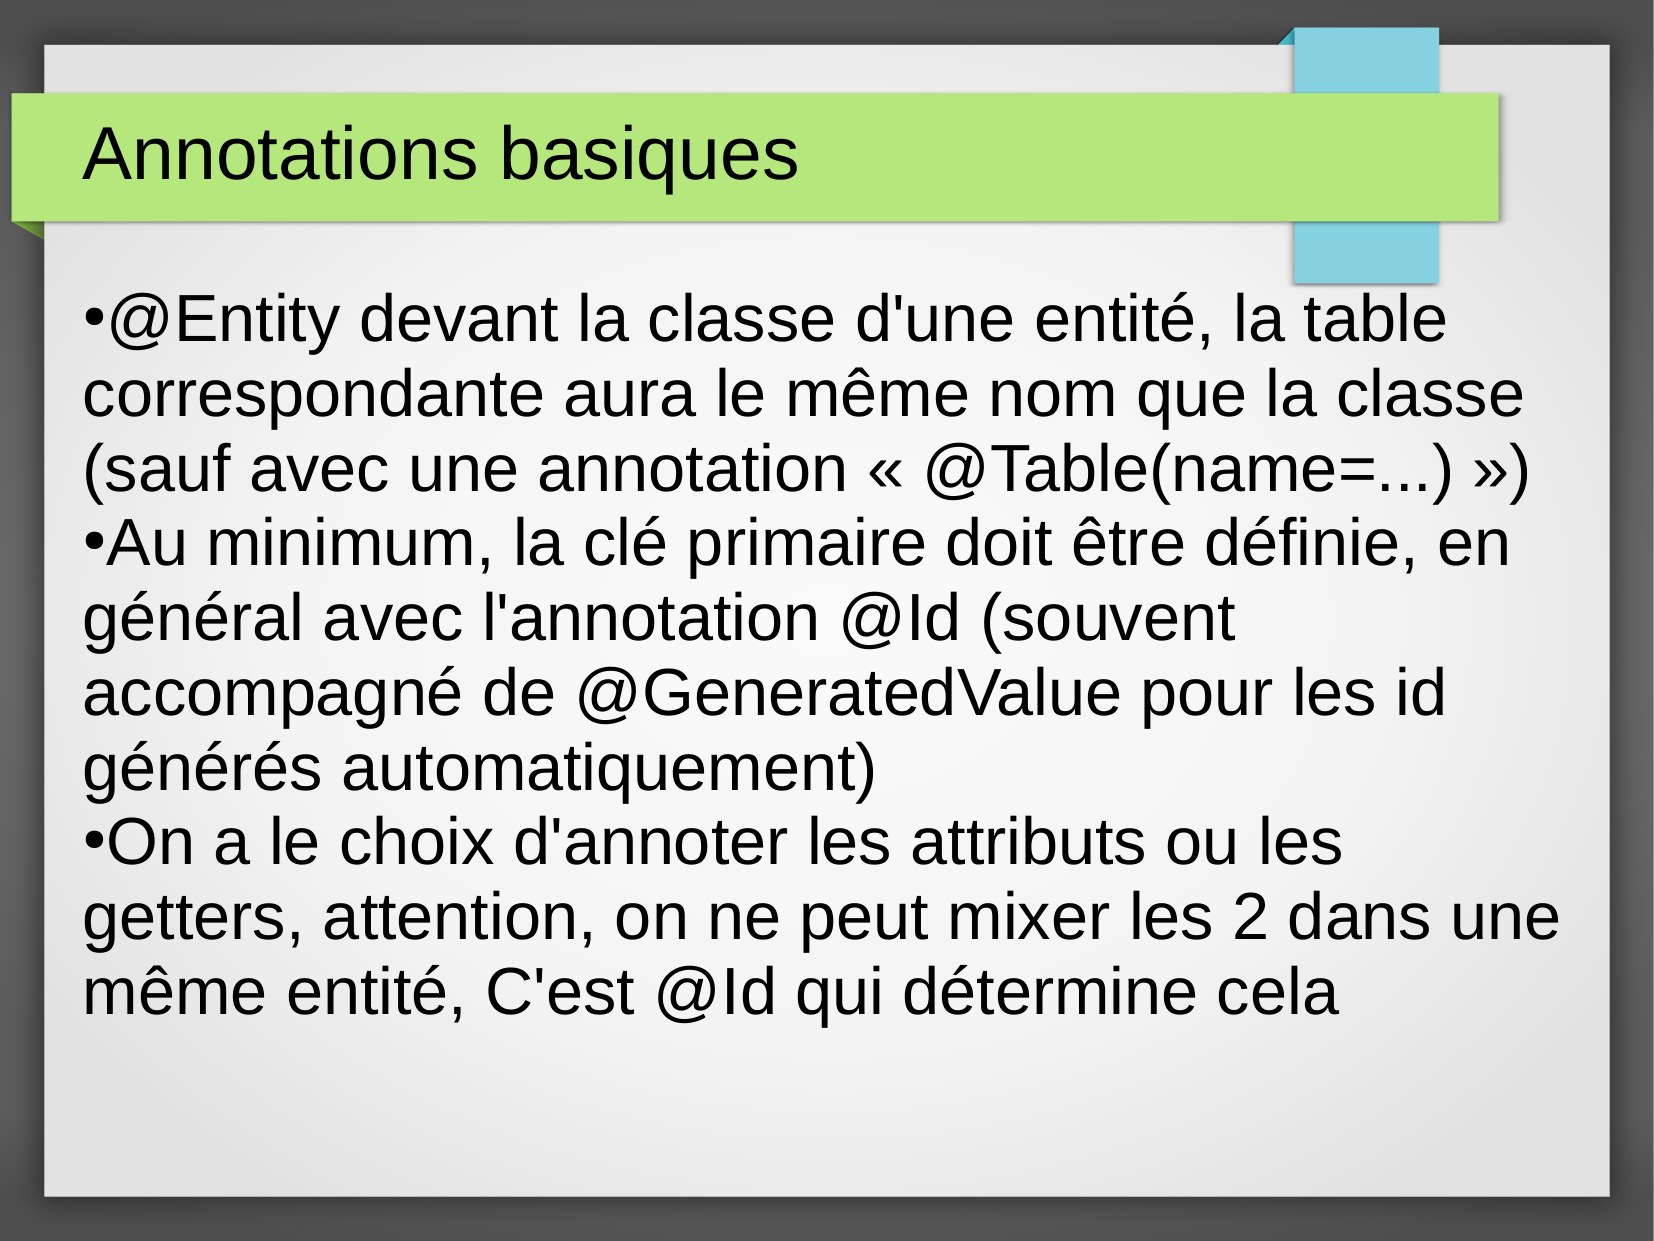

# Annotations basiques
@Entity devant la classe d'une entité, la table correspondante aura le même nom que la classe (sauf avec une annotation « @Table(name=...) »)
Au minimum, la clé primaire doit être définie, en général avec l'annotation @Id (souvent accompagné de @GeneratedValue pour les id générés automatiquement)
On a le choix d'annoter les attributs ou les getters, attention, on ne peut mixer les 2 dans une même entité, C'est @Id qui détermine cela